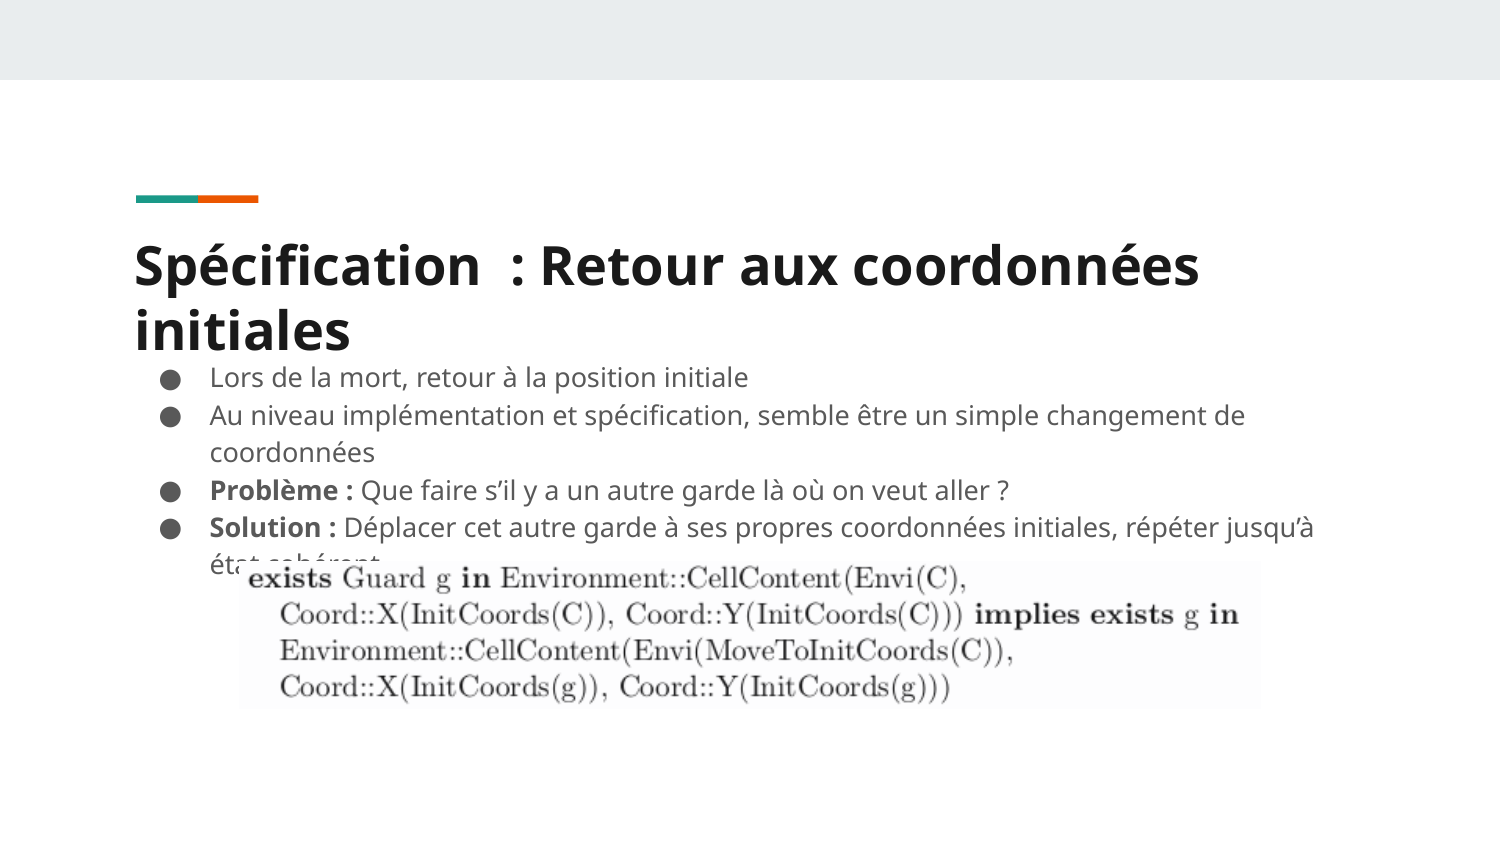

# Spécification : Retour aux coordonnées initiales
Lors de la mort, retour à la position initiale
Au niveau implémentation et spécification, semble être un simple changement de coordonnées
Problème : Que faire s’il y a un autre garde là où on veut aller ?
Solution : Déplacer cet autre garde à ses propres coordonnées initiales, répéter jusqu’à état cohérent.